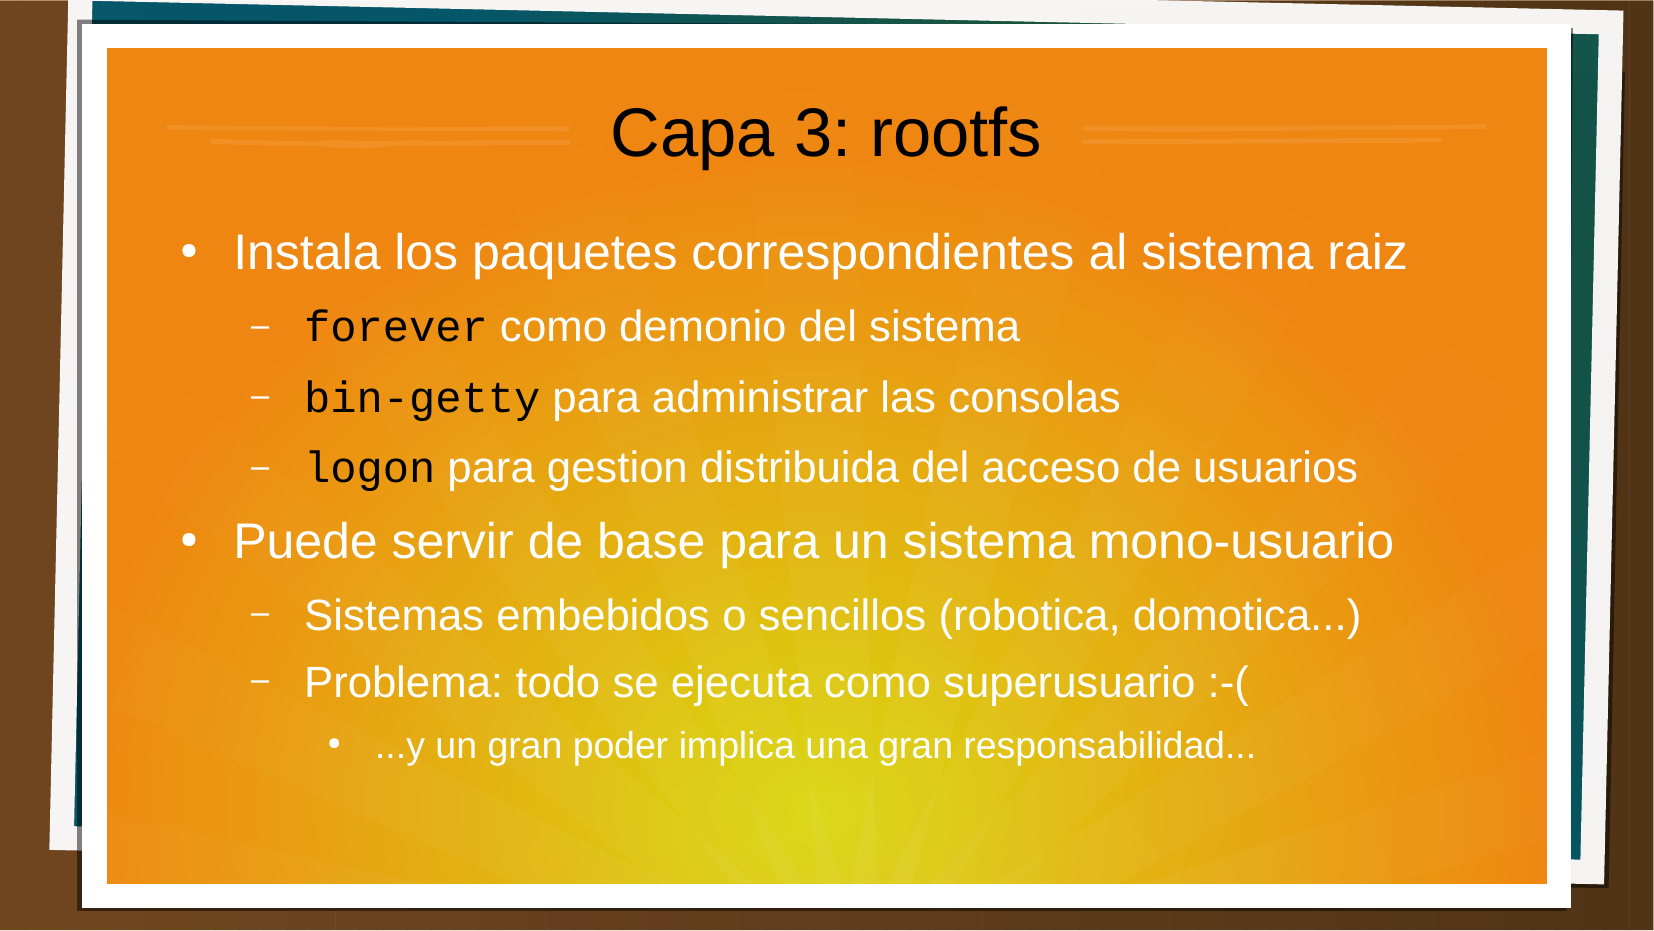

# Capa 3: rootfs
Instala los paquetes correspondientes al sistema raiz
forever como demonio del sistema
bin-getty para administrar las consolas
logon para gestion distribuida del acceso de usuarios
Puede servir de base para un sistema mono-usuario
Sistemas embebidos o sencillos (robotica, domotica...)
Problema: todo se ejecuta como superusuario :-(
...y un gran poder implica una gran responsabilidad...